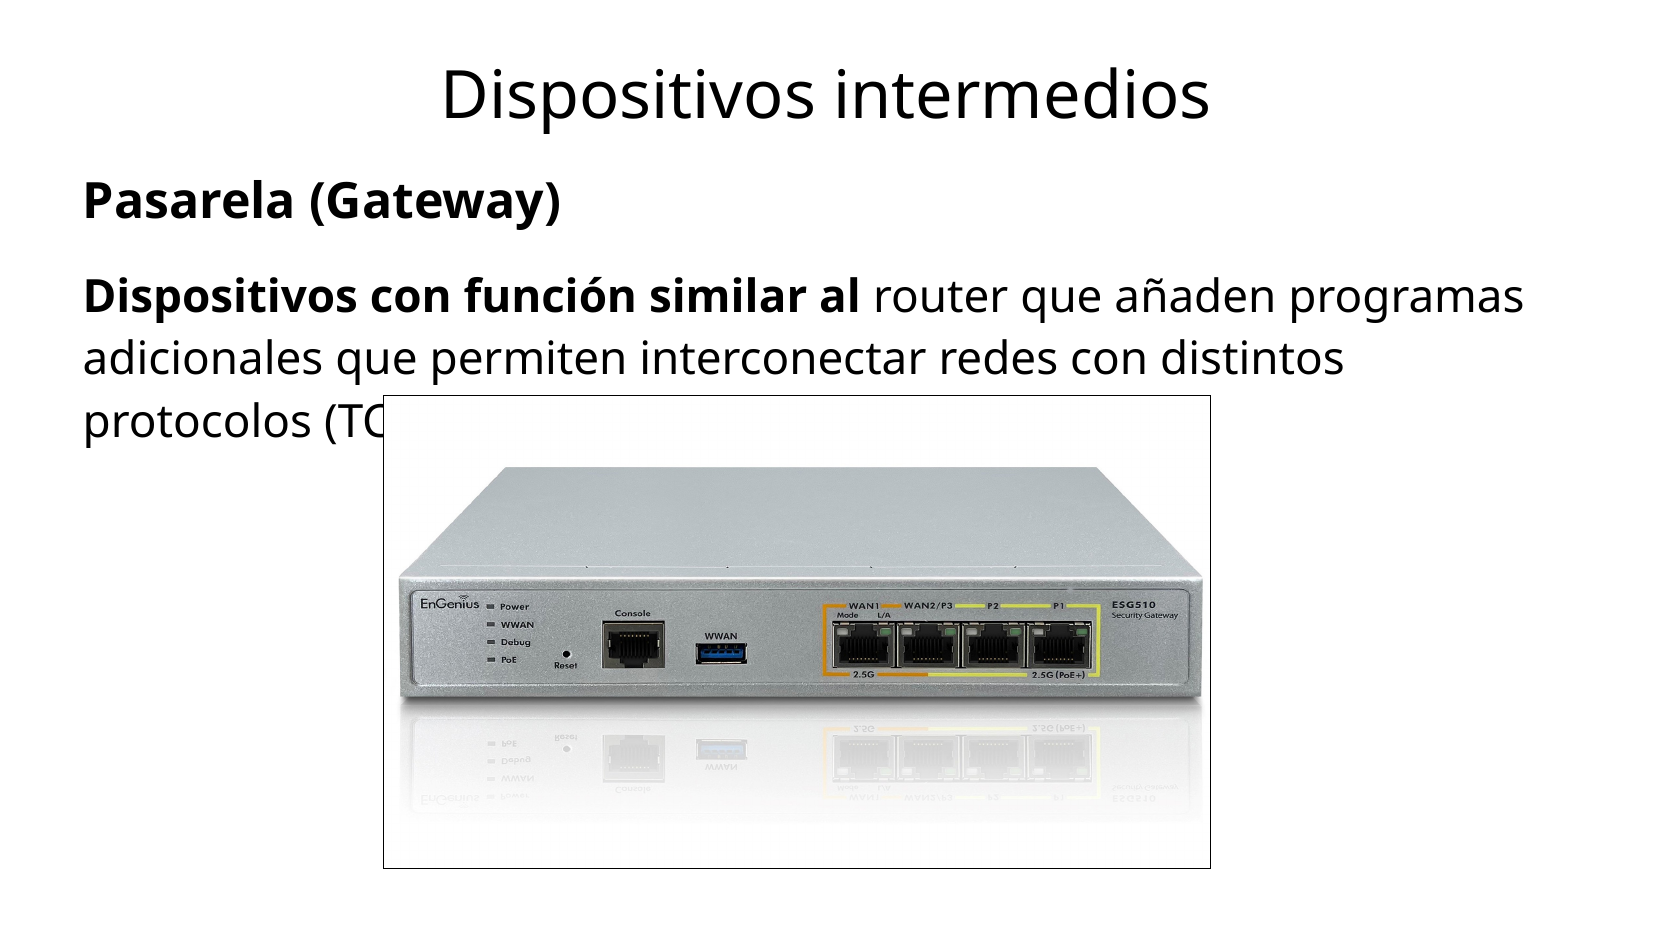

# Dispositivos intermedios
Pasarela (Gateway)
Dispositivos con función similar al router que añaden programas adicionales que permiten interconectar redes con distintos protocolos (TCP/IP, SNA, Netware, etc.)